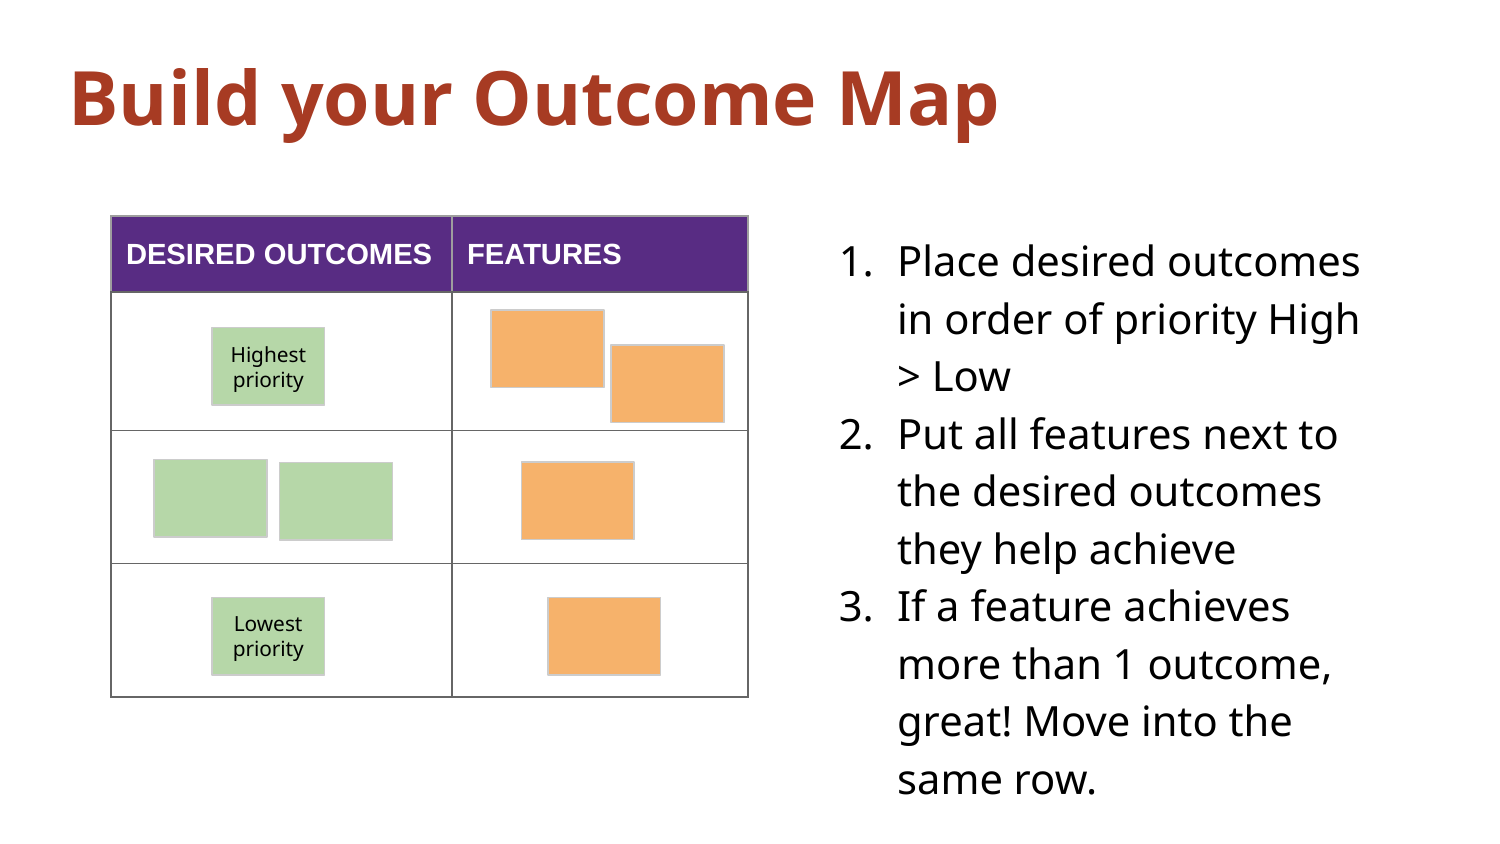

Build your Outcome Map
Place desired outcomes in order of priority High > Low
Put all features next to the desired outcomes they help achieve
If a feature achieves more than 1 outcome, great! Move into the same row.
| DESIRED OUTCOMES | FEATURES |
| --- | --- |
| | |
| | |
| | |
Highest priority
Lowest priority